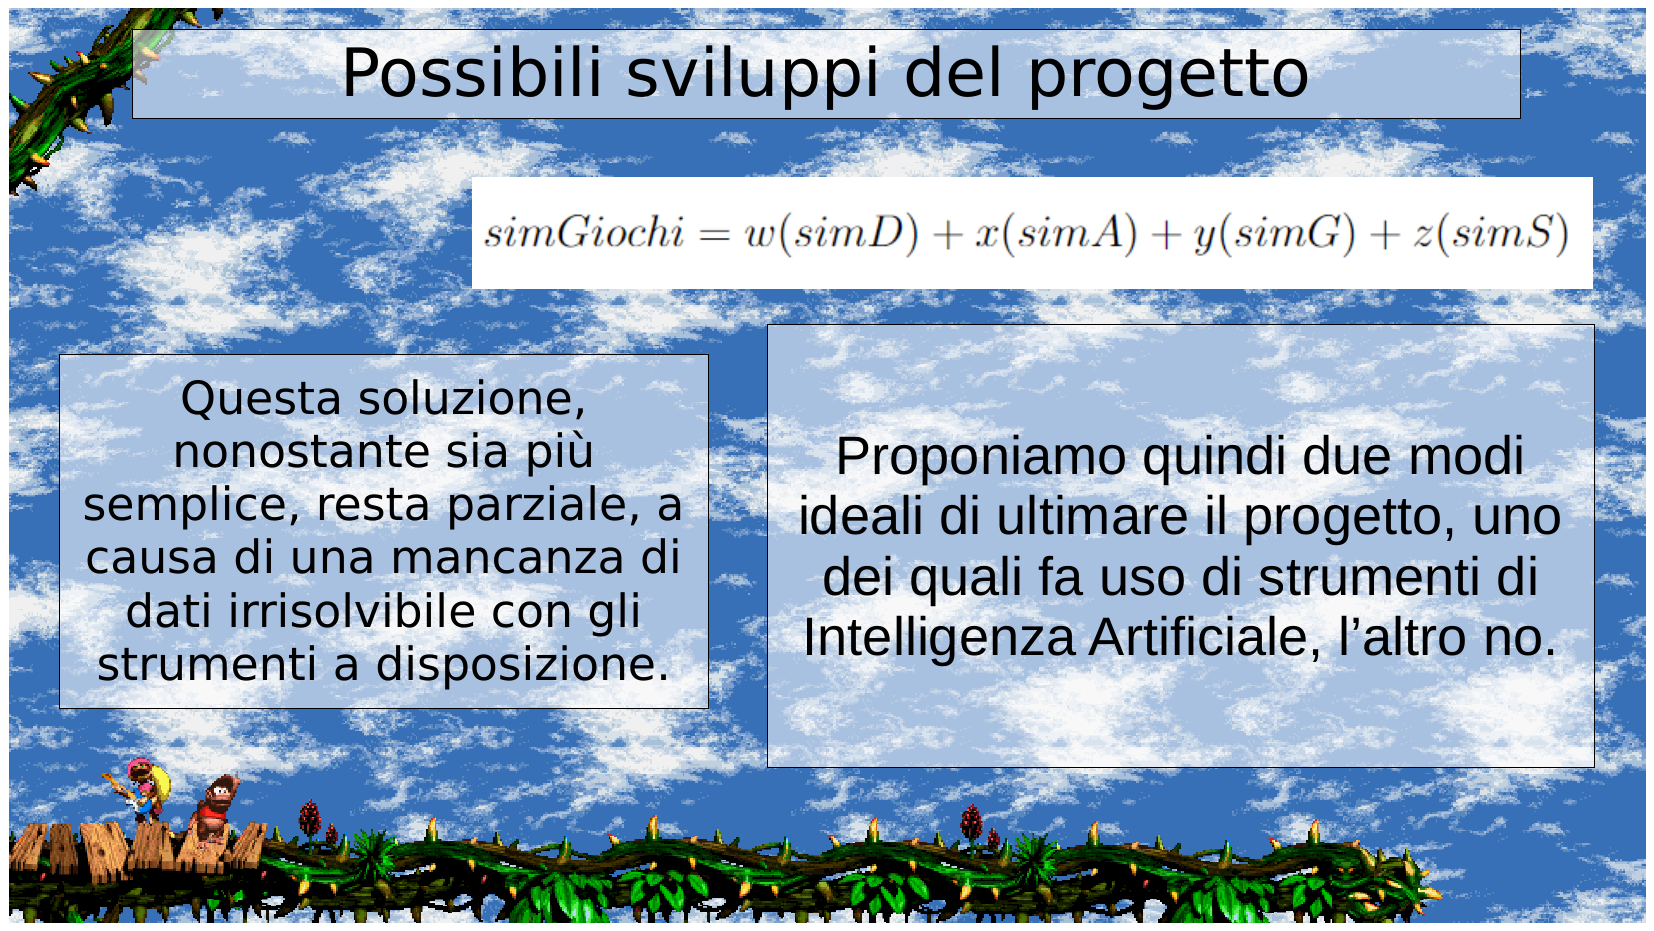

# Possibili sviluppi del progetto
Proponiamo quindi due modi ideali di ultimare il progetto, uno dei quali fa uso di strumenti di Intelligenza Artificiale, l’altro no.
Questa soluzione, nonostante sia più semplice, resta parziale, a causa di una mancanza di dati irrisolvibile con gli strumenti a disposizione.